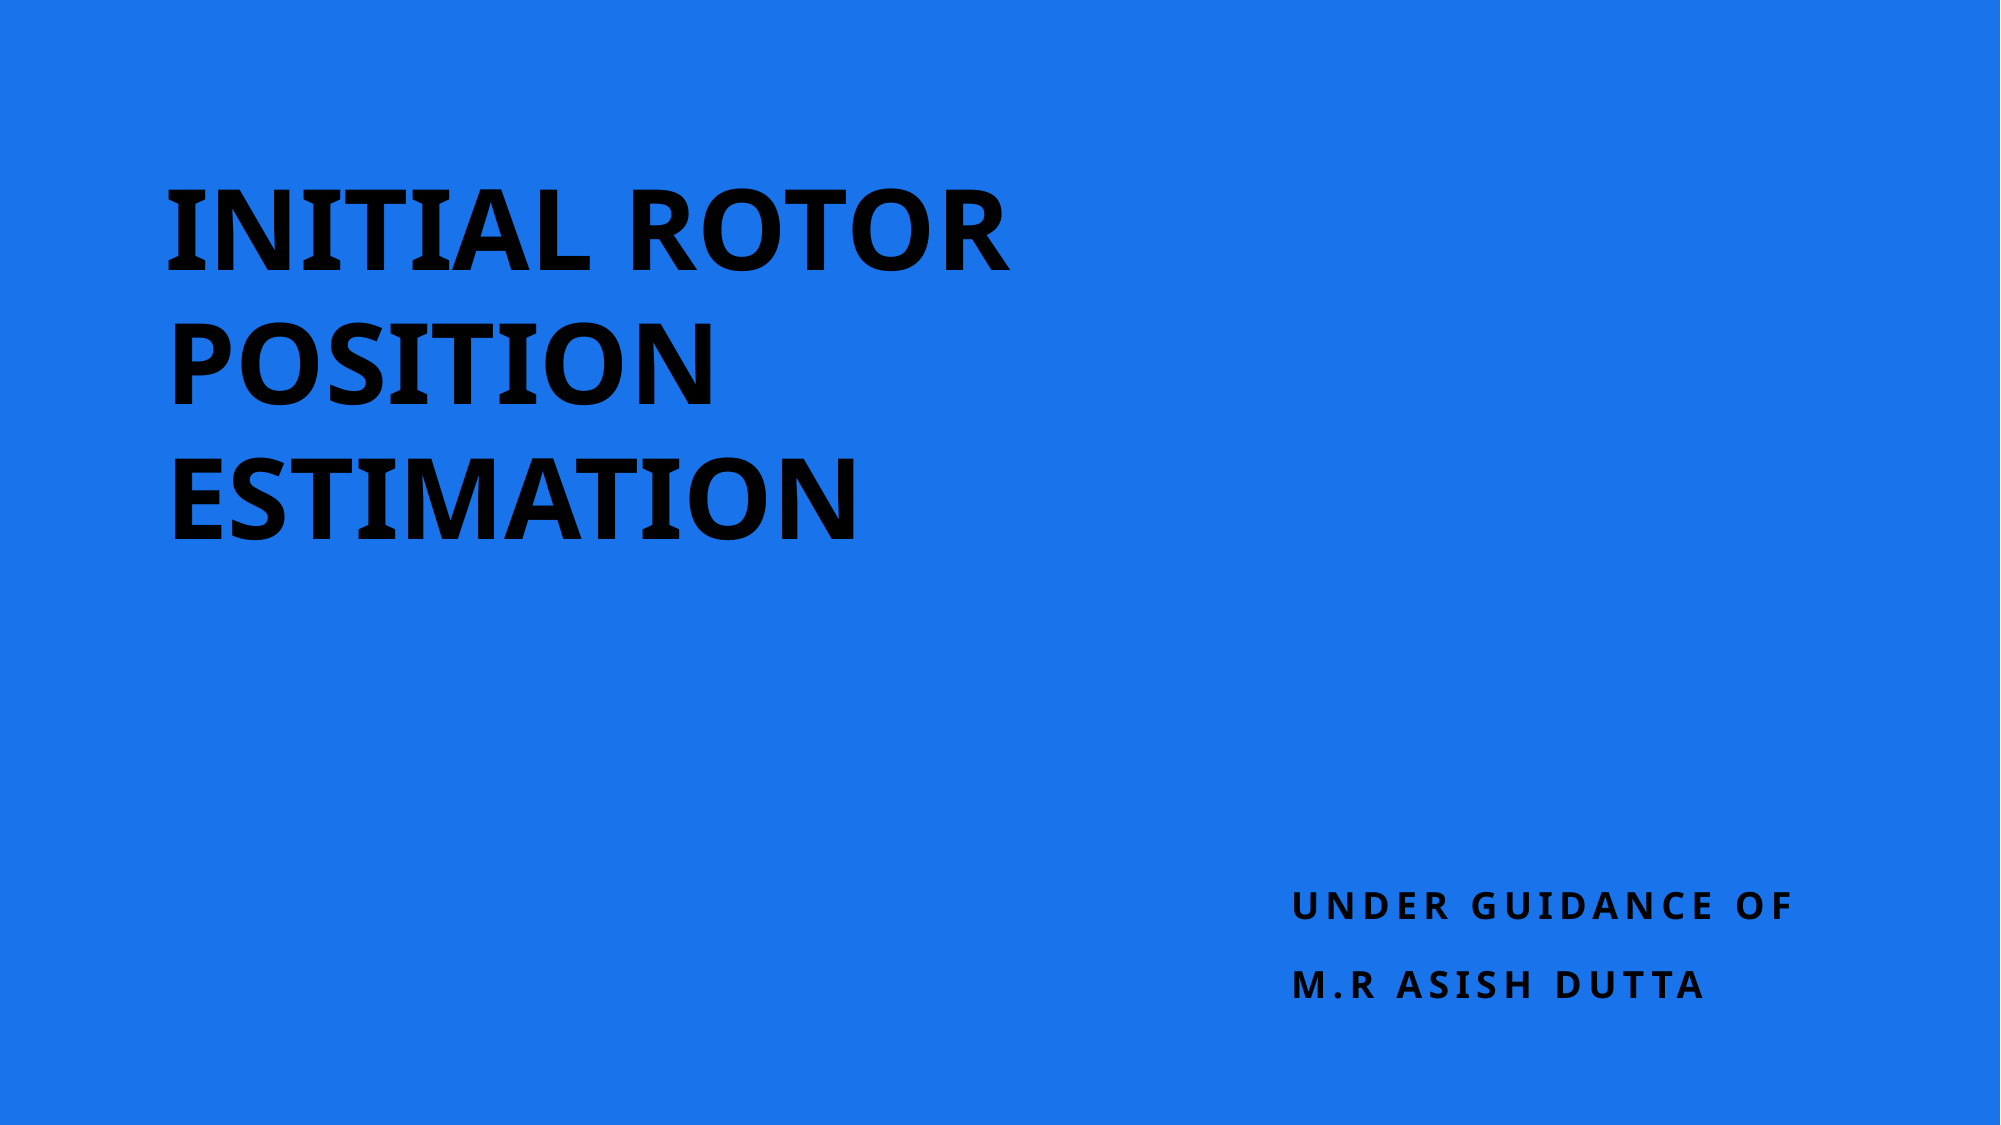

# INITIAL ROTOR POSITION ESTIMATION
Under guidance of
M.r Asish Dutta